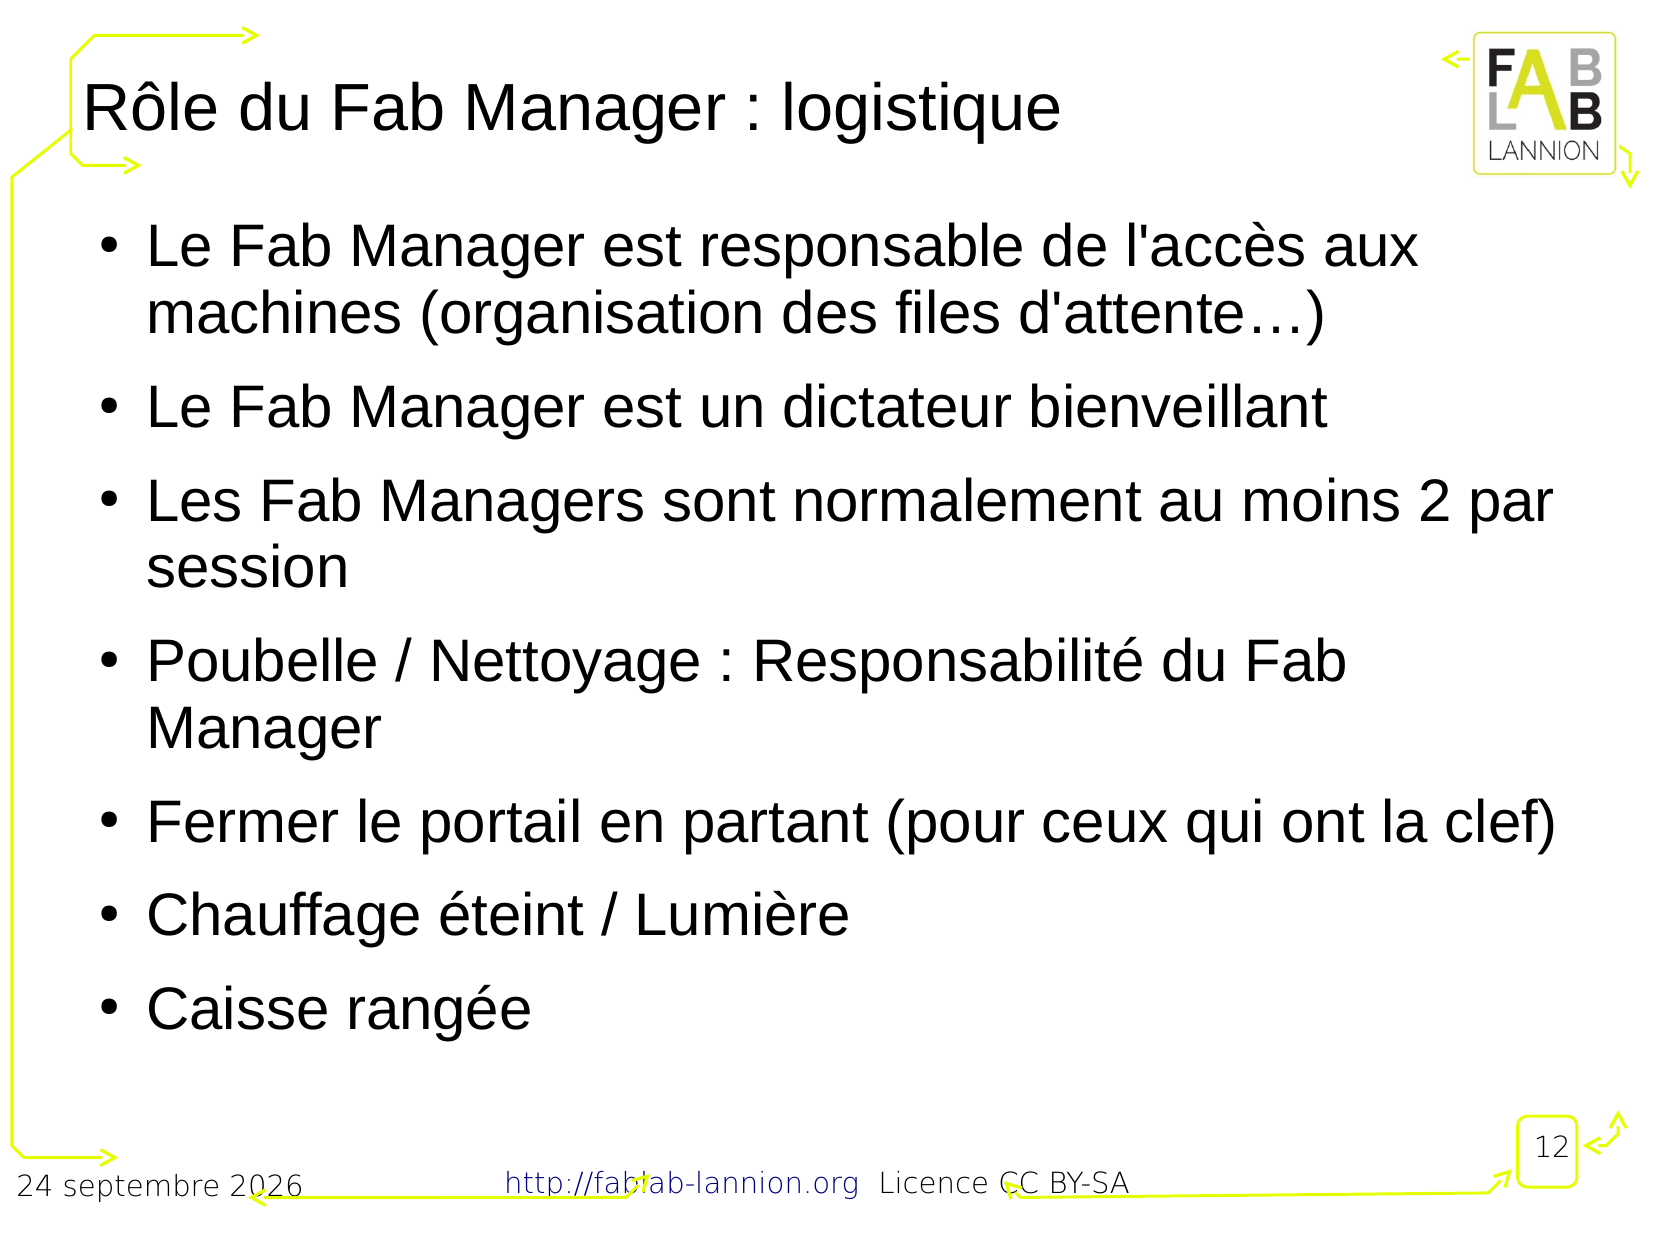

# Rôle du Fab Manager : logistique
Le Fab Manager est responsable de l'accès aux machines (organisation des files d'attente…)
Le Fab Manager est un dictateur bienveillant
Les Fab Managers sont normalement au moins 2 par session
Poubelle / Nettoyage : Responsabilité du Fab Manager
Fermer le portail en partant (pour ceux qui ont la clef)
Chauffage éteint / Lumière
Caisse rangée
12